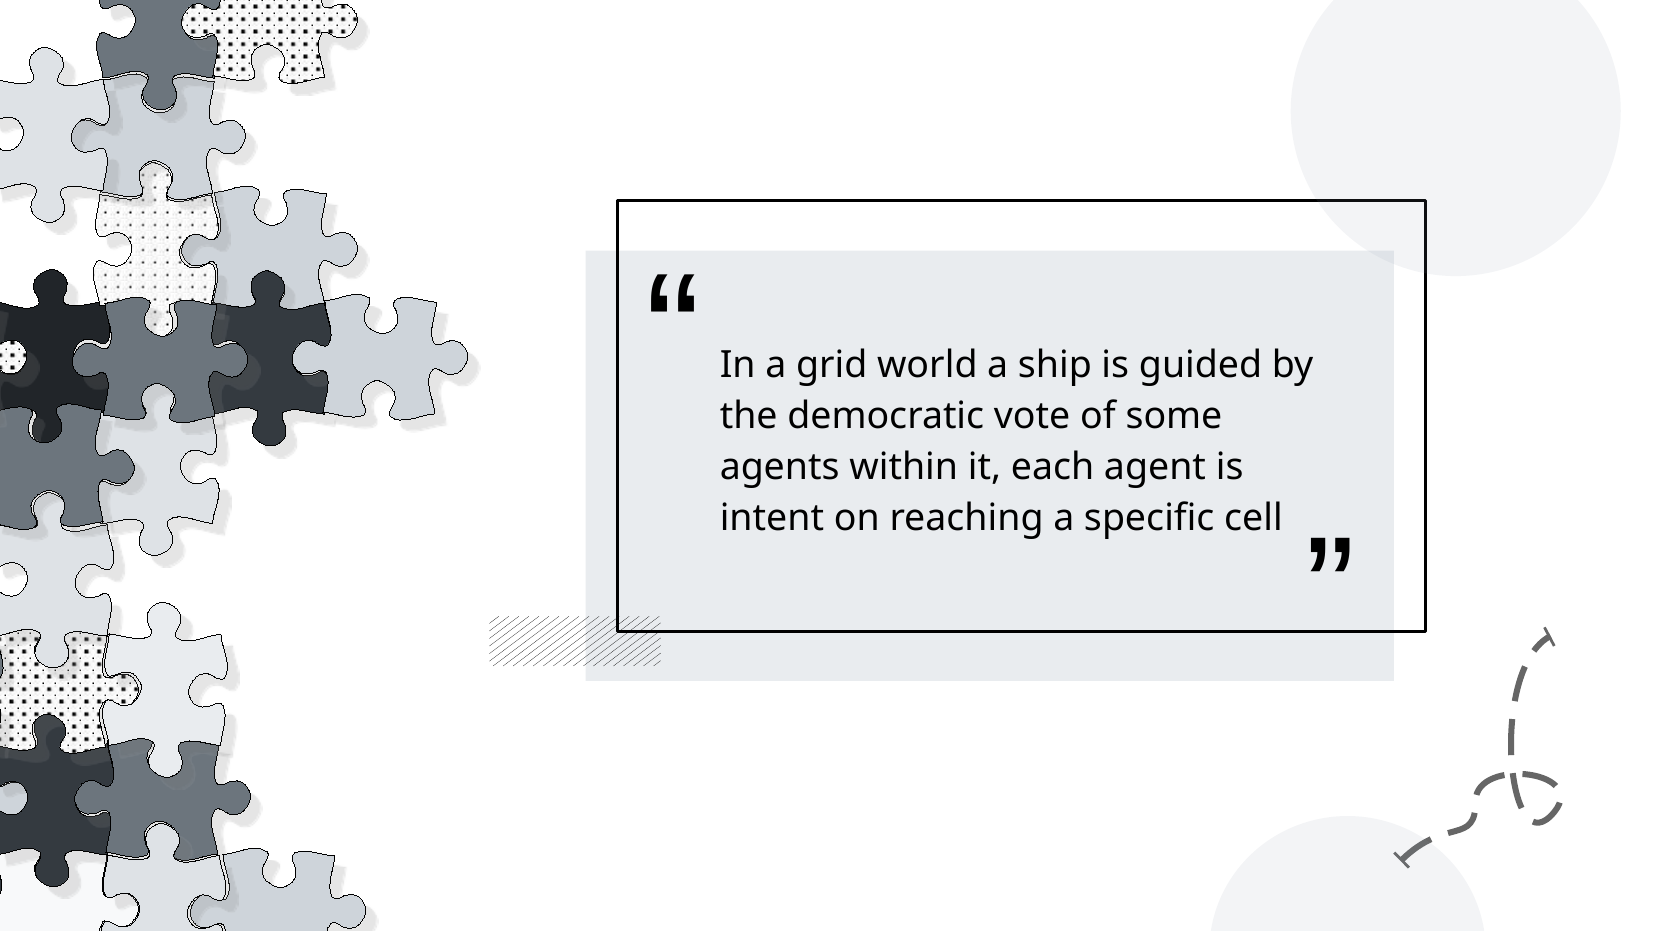

In a grid world a ship is guided by the democratic vote of some agents within it, each agent is intent on reaching a specific cell